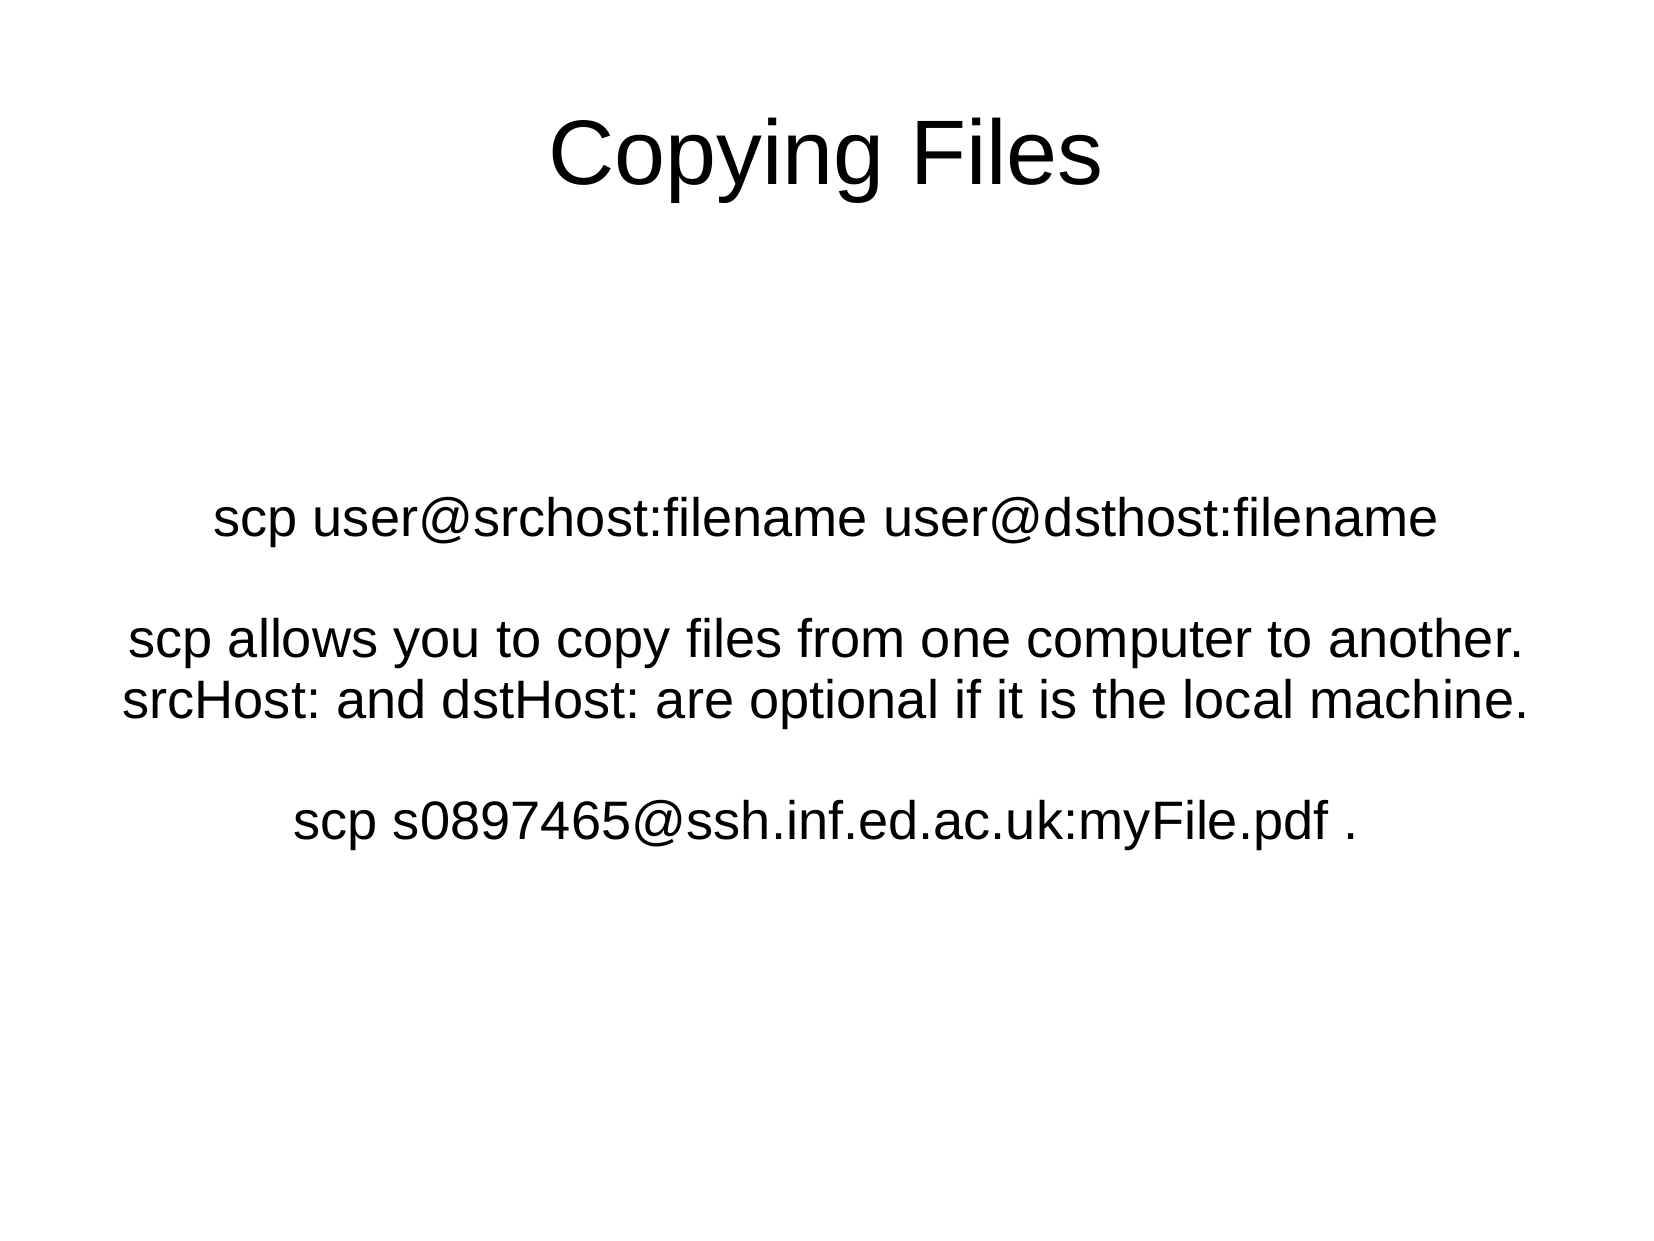

# Copying Files
scp user@srchost:filename user@dsthost:filename
scp allows you to copy files from one computer to another. srcHost: and dstHost: are optional if it is the local machine.
scp s0897465@ssh.inf.ed.ac.uk:myFile.pdf .